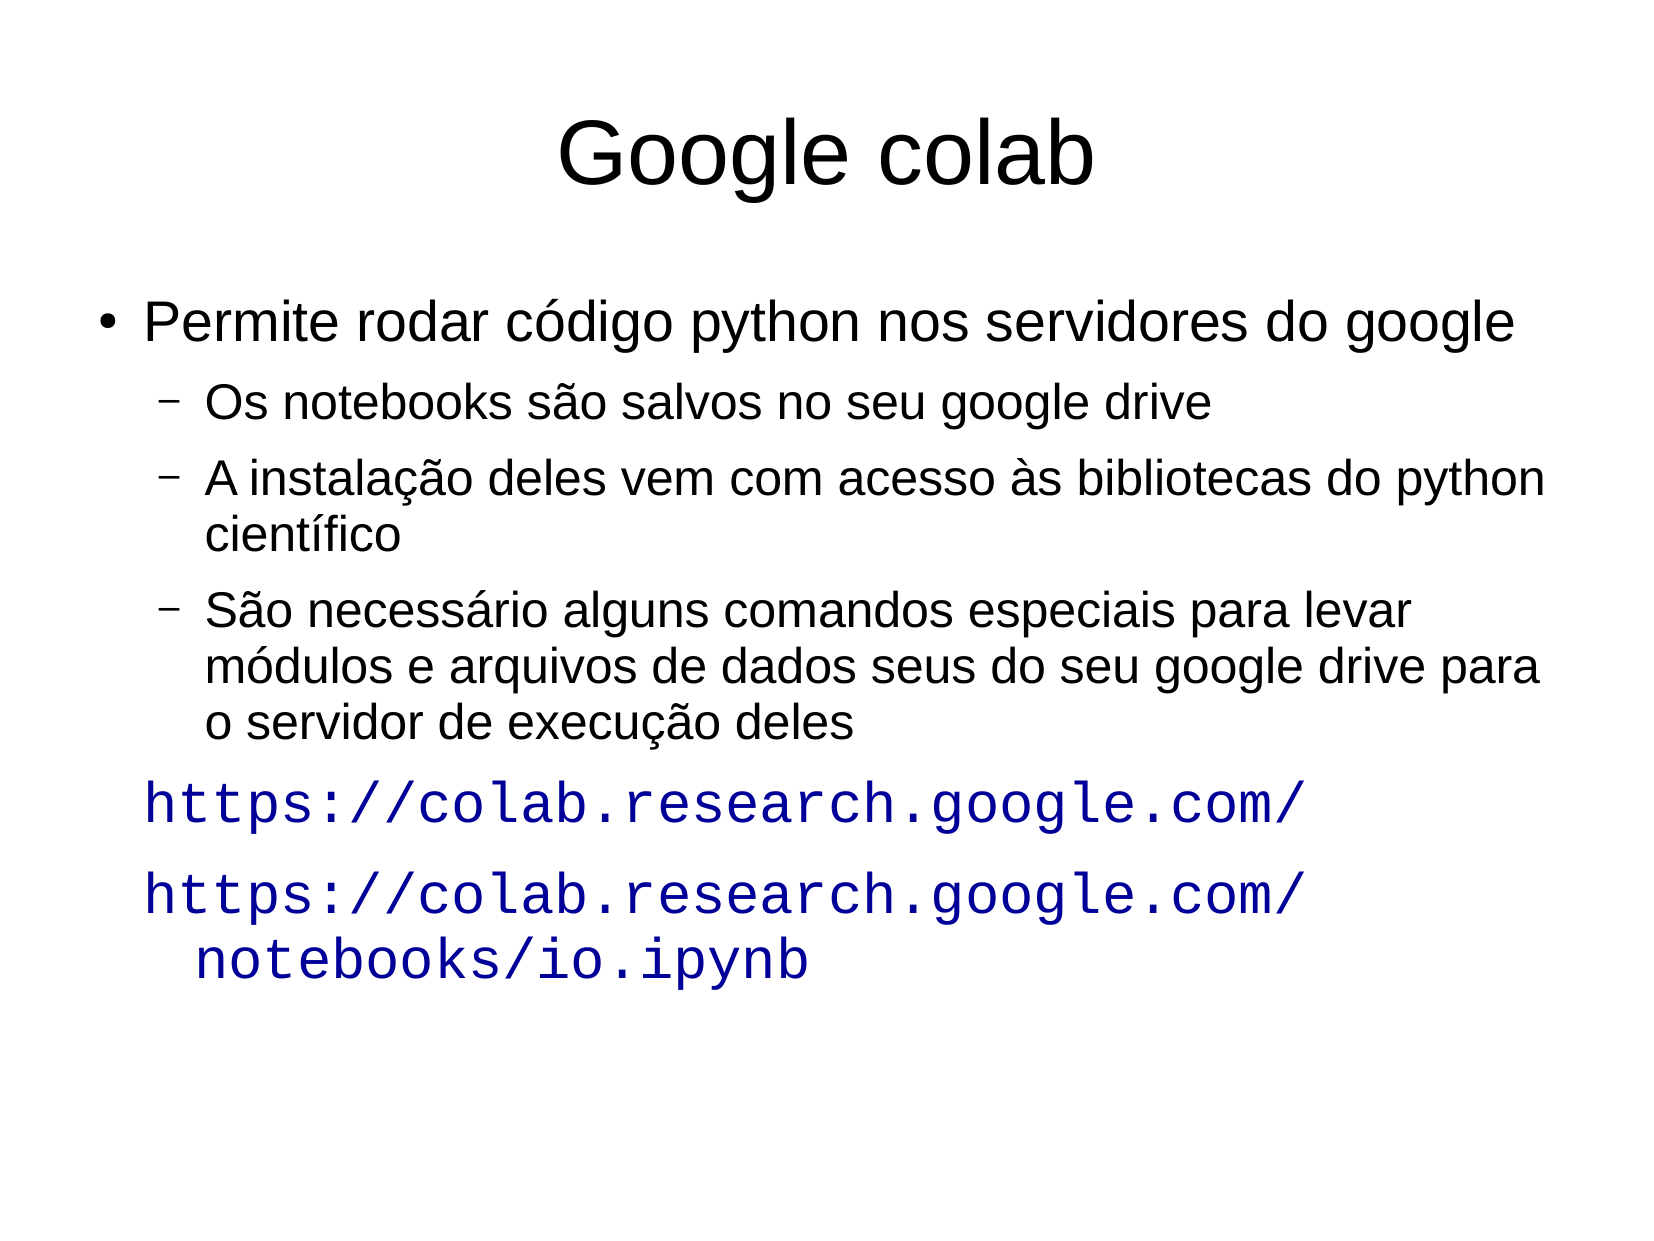

# Google colab
Permite rodar código python nos servidores do google
Os notebooks são salvos no seu google drive
A instalação deles vem com acesso às bibliotecas do python científico
São necessário alguns comandos especiais para levar módulos e arquivos de dados seus do seu google drive para o servidor de execução deles
https://colab.research.google.com/
https://colab.research.google.com/
notebooks/io.ipynb